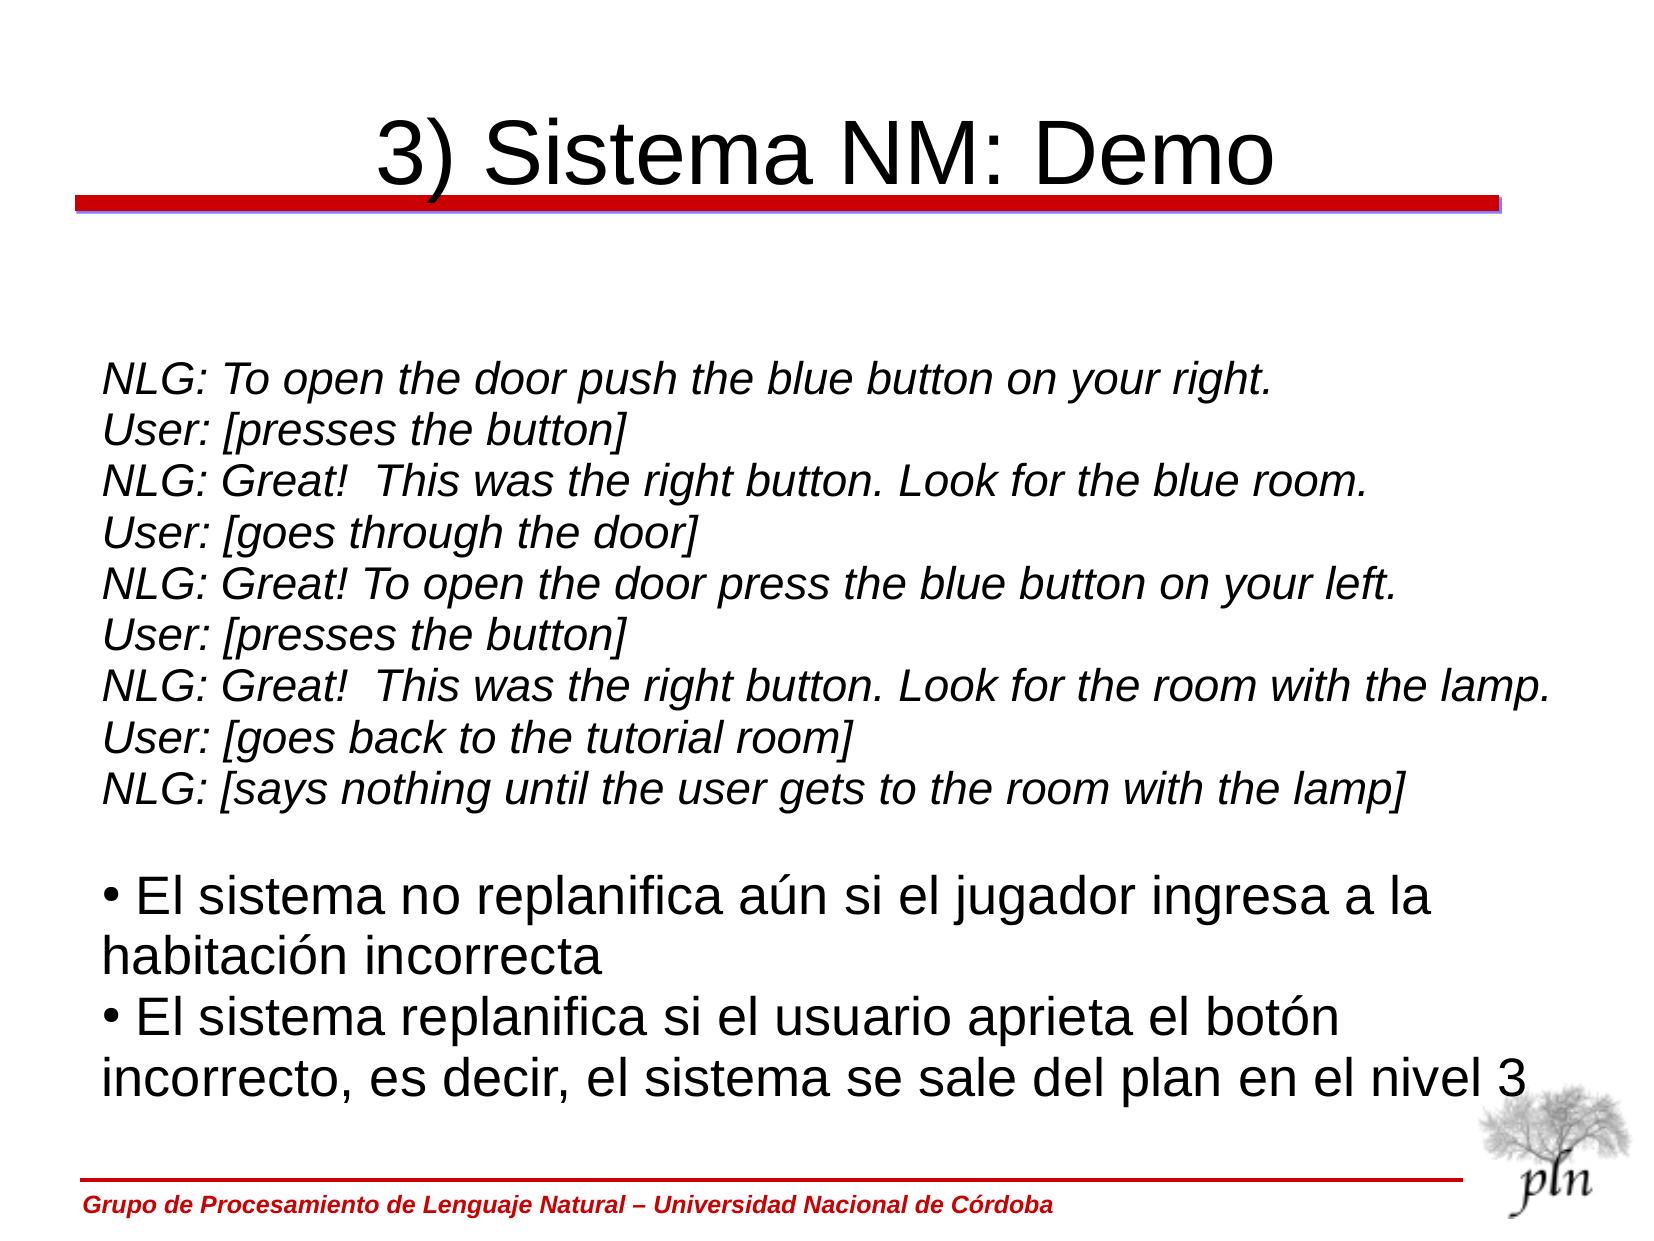

# 3) Sistema NM: Demo
NLG: To open the door push the blue button on your right.
User: [presses the button]
NLG: Great! This was the right button. Look for the blue room.
User: [goes through the door]
NLG: Great! To open the door press the blue button on your left.
User: [presses the button]
NLG: Great! This was the right button. Look for the room with the lamp.
User: [goes back to the tutorial room]
NLG: [says nothing until the user gets to the room with the lamp]
 El sistema no replanifica aún si el jugador ingresa a la habitación incorrecta
 El sistema replanifica si el usuario aprieta el botón incorrecto, es decir, el sistema se sale del plan en el nivel 3